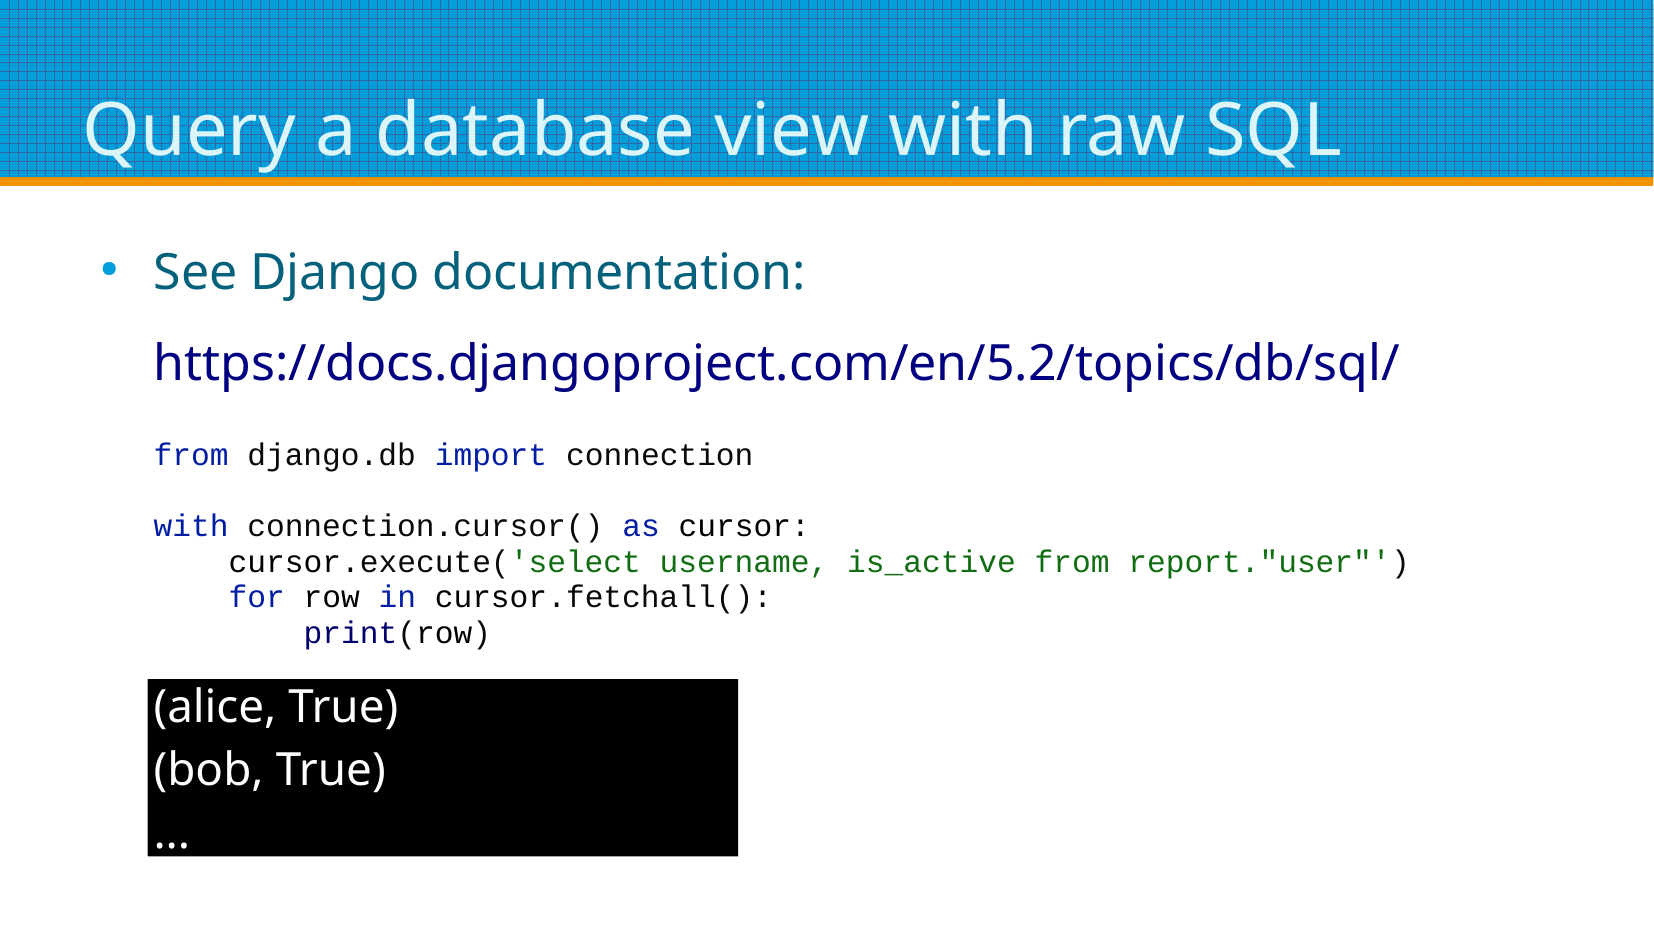

# Query a database view with raw SQL
See Django documentation:
https://docs.djangoproject.com/en/5.2/topics/db/sql/
from django.db import connection
with connection.cursor() as cursor:
 cursor.execute('select username, is_active from report."user"')
 for row in cursor.fetchall():
 print(row)
(alice, True)
(bob, True)
...